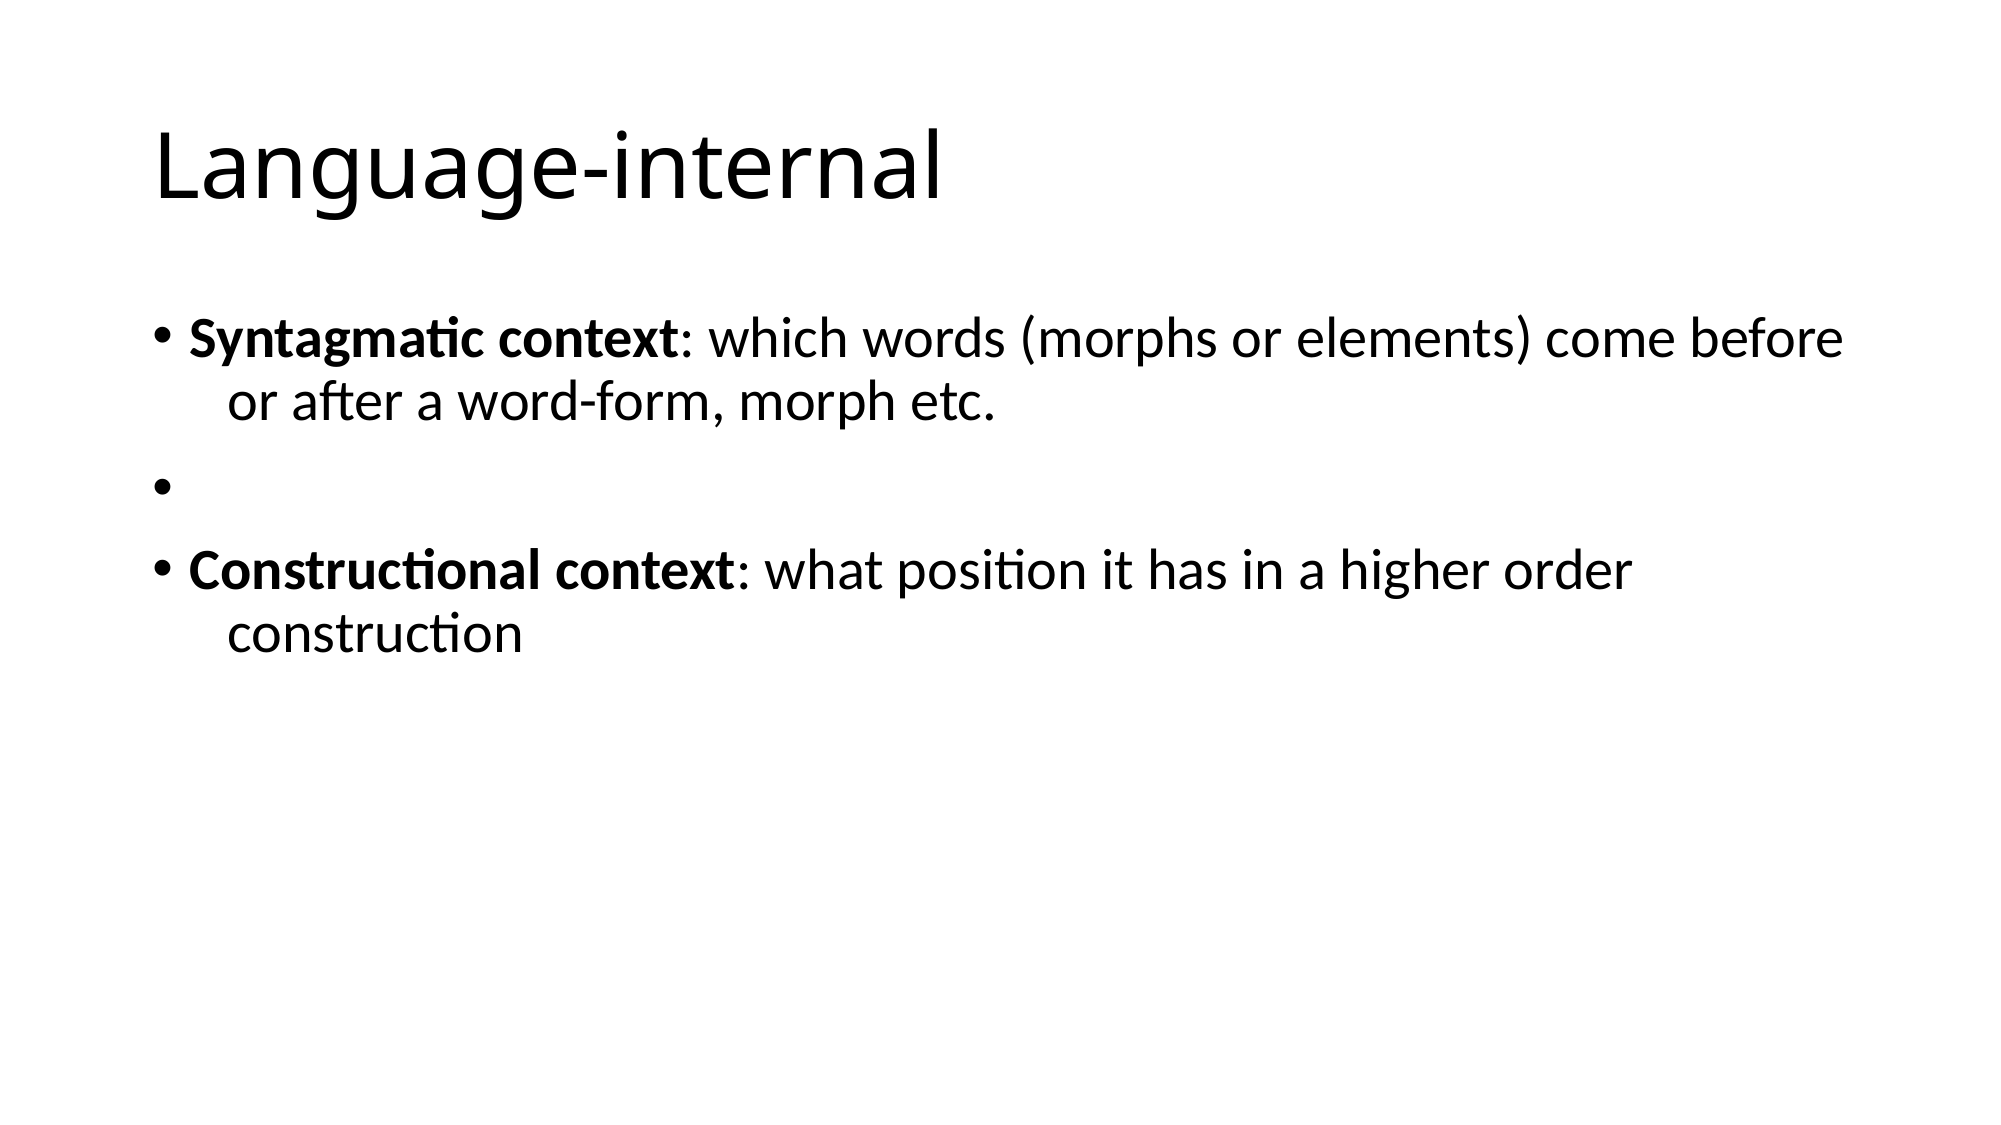

# Language-internal
Syntagmatic context: which words (morphs or elements) come before or after a word-form, morph etc.
Constructional context: what position it has in a higher order construction